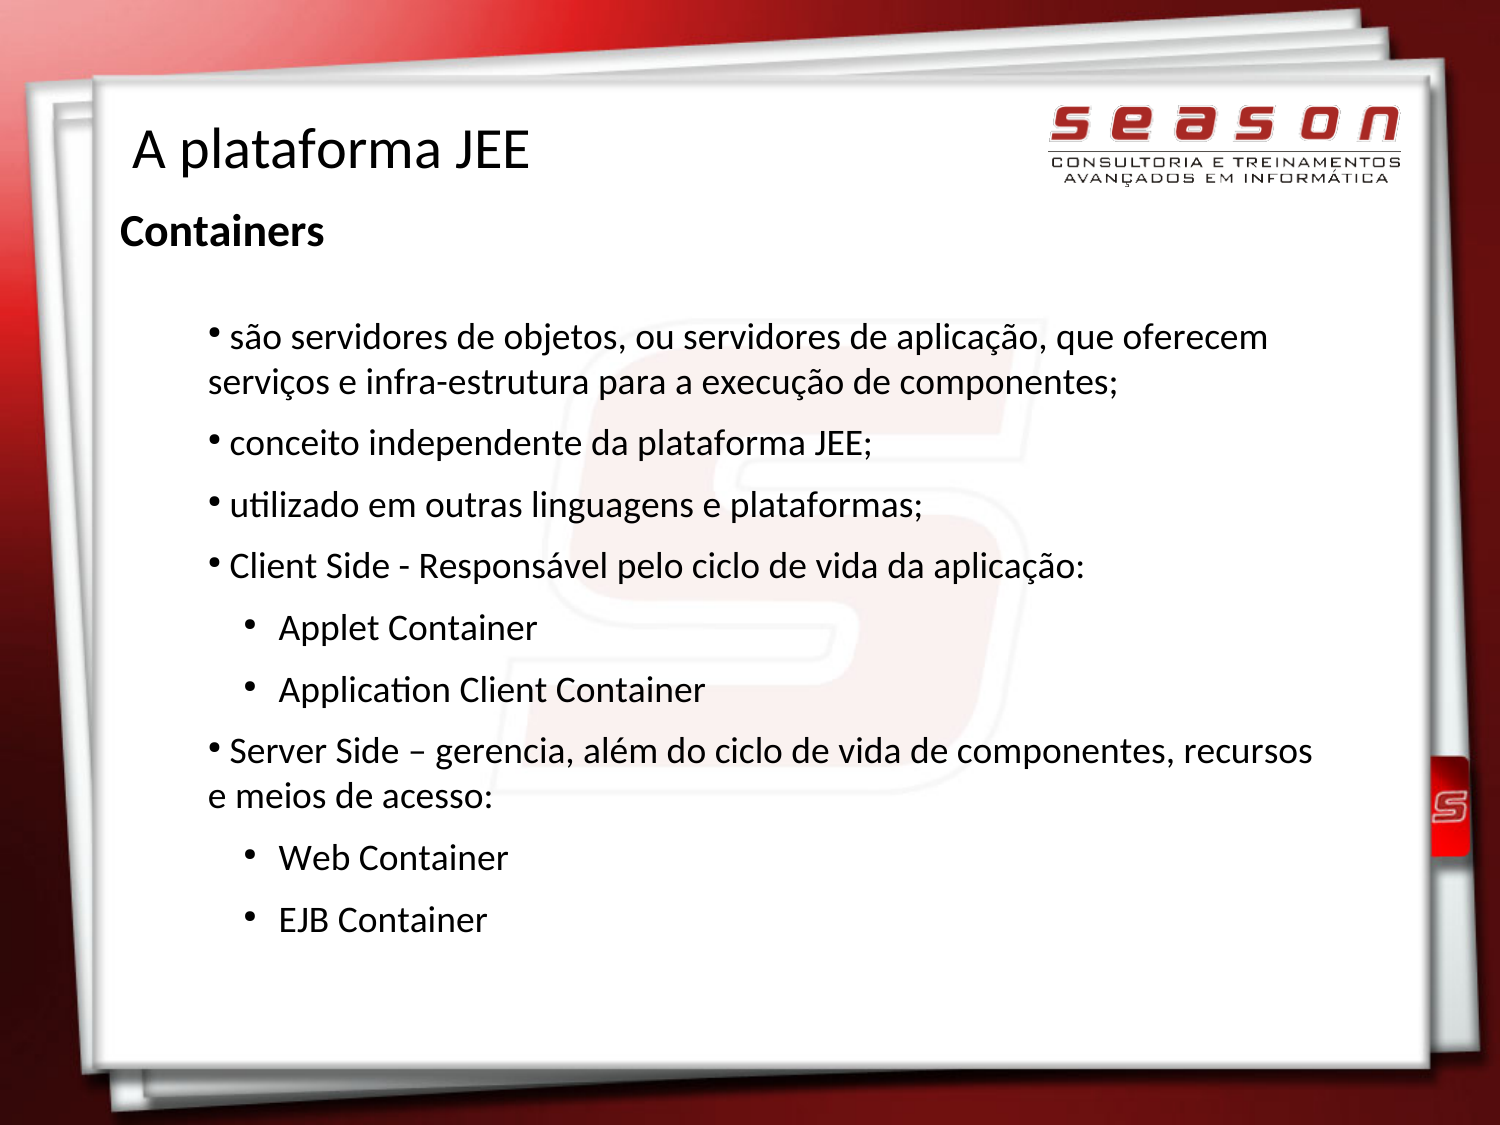

# A plataforma JEE
Containers
 são servidores de objetos, ou servidores de aplicação, que oferecem serviços e infra-estrutura para a execução de componentes;
 conceito independente da plataforma JEE;
 utilizado em outras linguagens e plataformas;
 Client Side - Responsável pelo ciclo de vida da aplicação:
Applet Container
Application Client Container
 Server Side – gerencia, além do ciclo de vida de componentes, recursos e meios de acesso:
Web Container
EJB Container